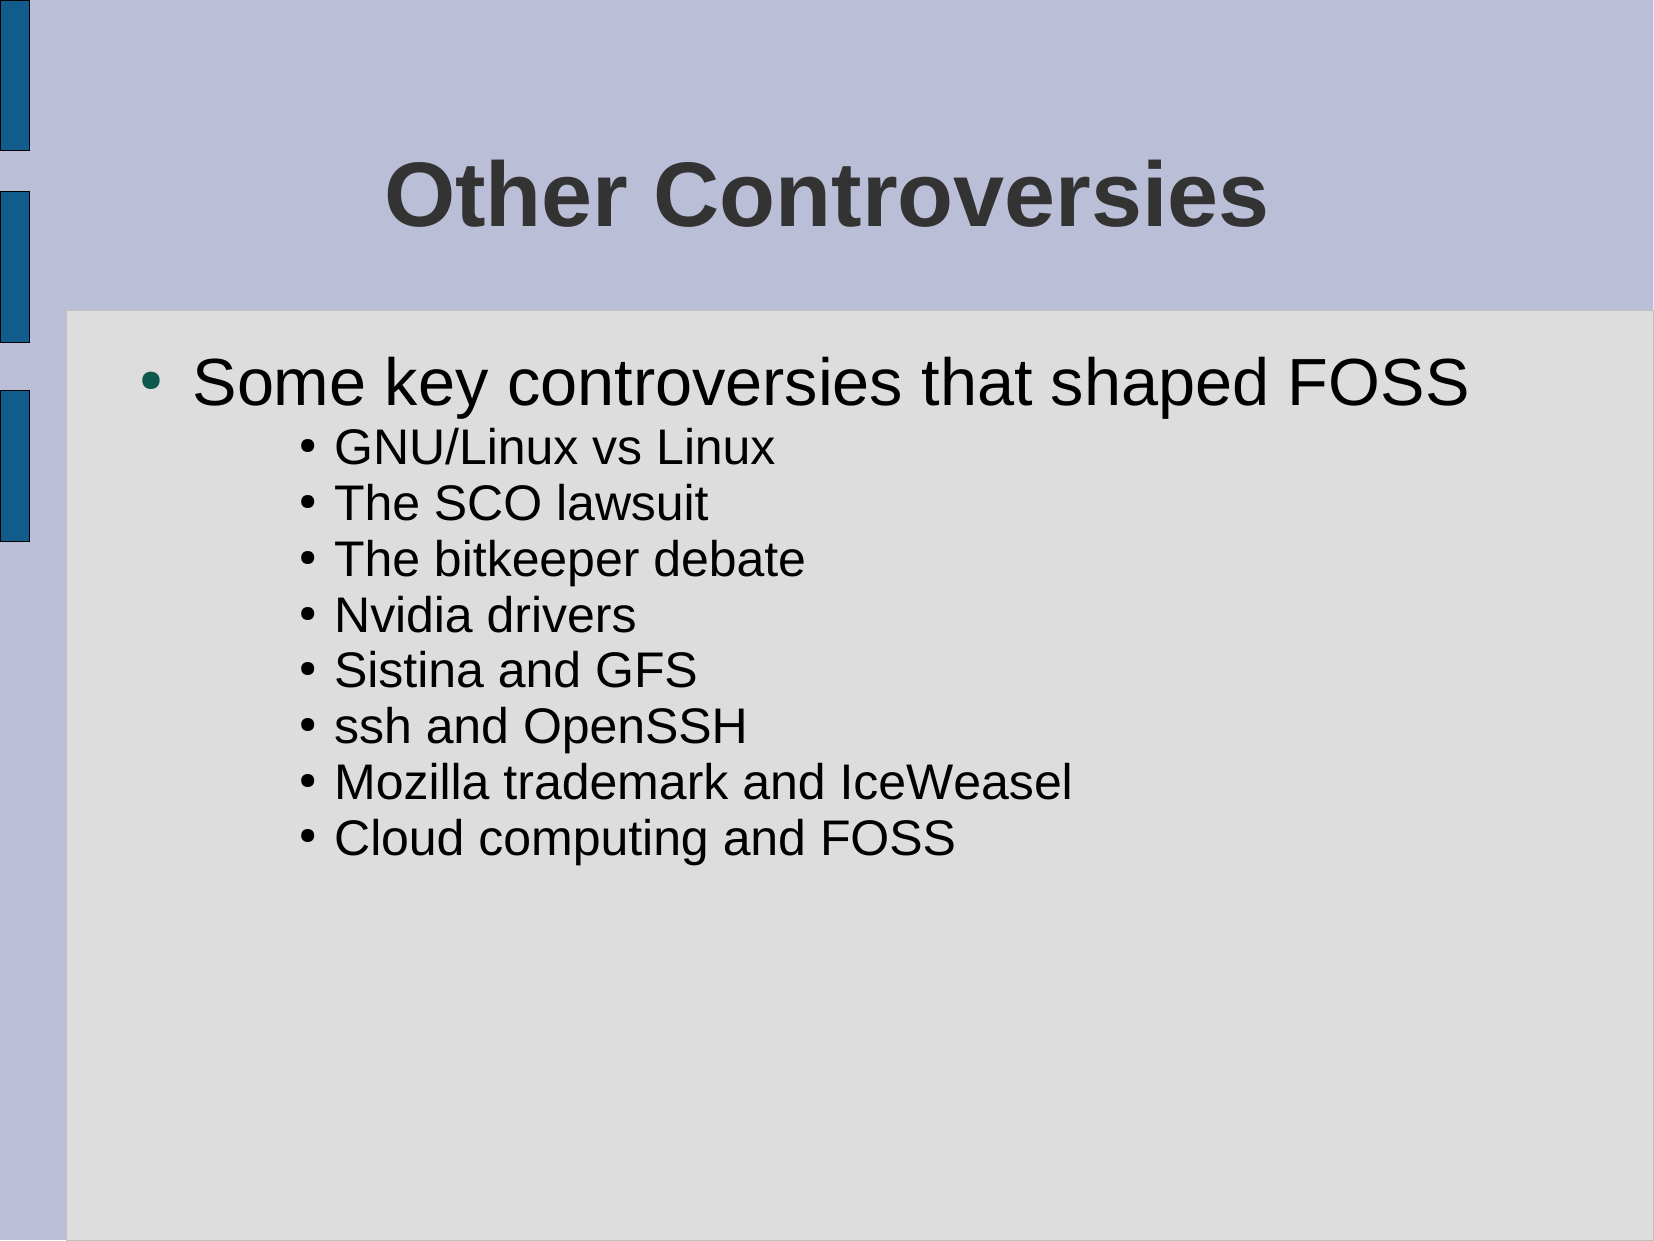

# Other Controversies
Some key controversies that shaped FOSS
GNU/Linux vs Linux
The SCO lawsuit
The bitkeeper debate
Nvidia drivers
Sistina and GFS
ssh and OpenSSH
Mozilla trademark and IceWeasel
Cloud computing and FOSS